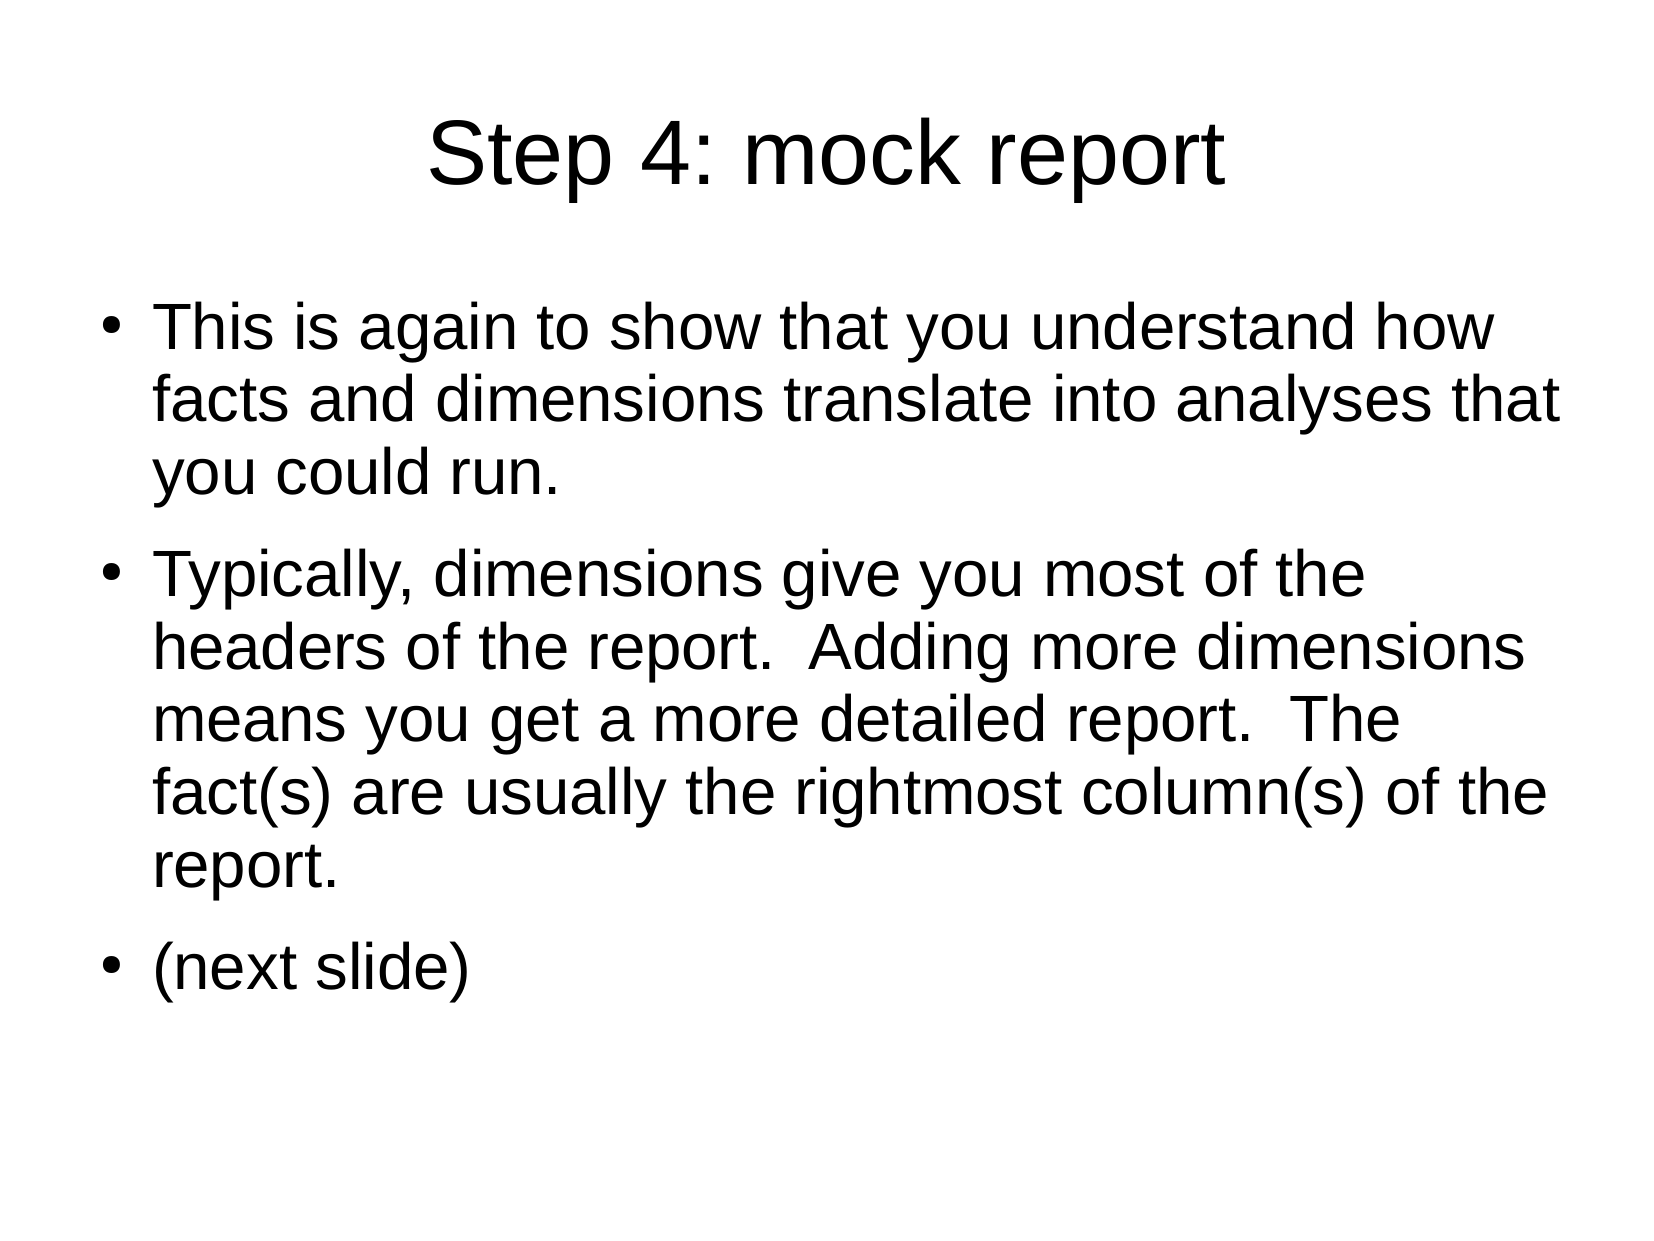

# Step 4: mock report
This is again to show that you understand how facts and dimensions translate into analyses that you could run.
Typically, dimensions give you most of the headers of the report. Adding more dimensions means you get a more detailed report. The fact(s) are usually the rightmost column(s) of the report.
(next slide)